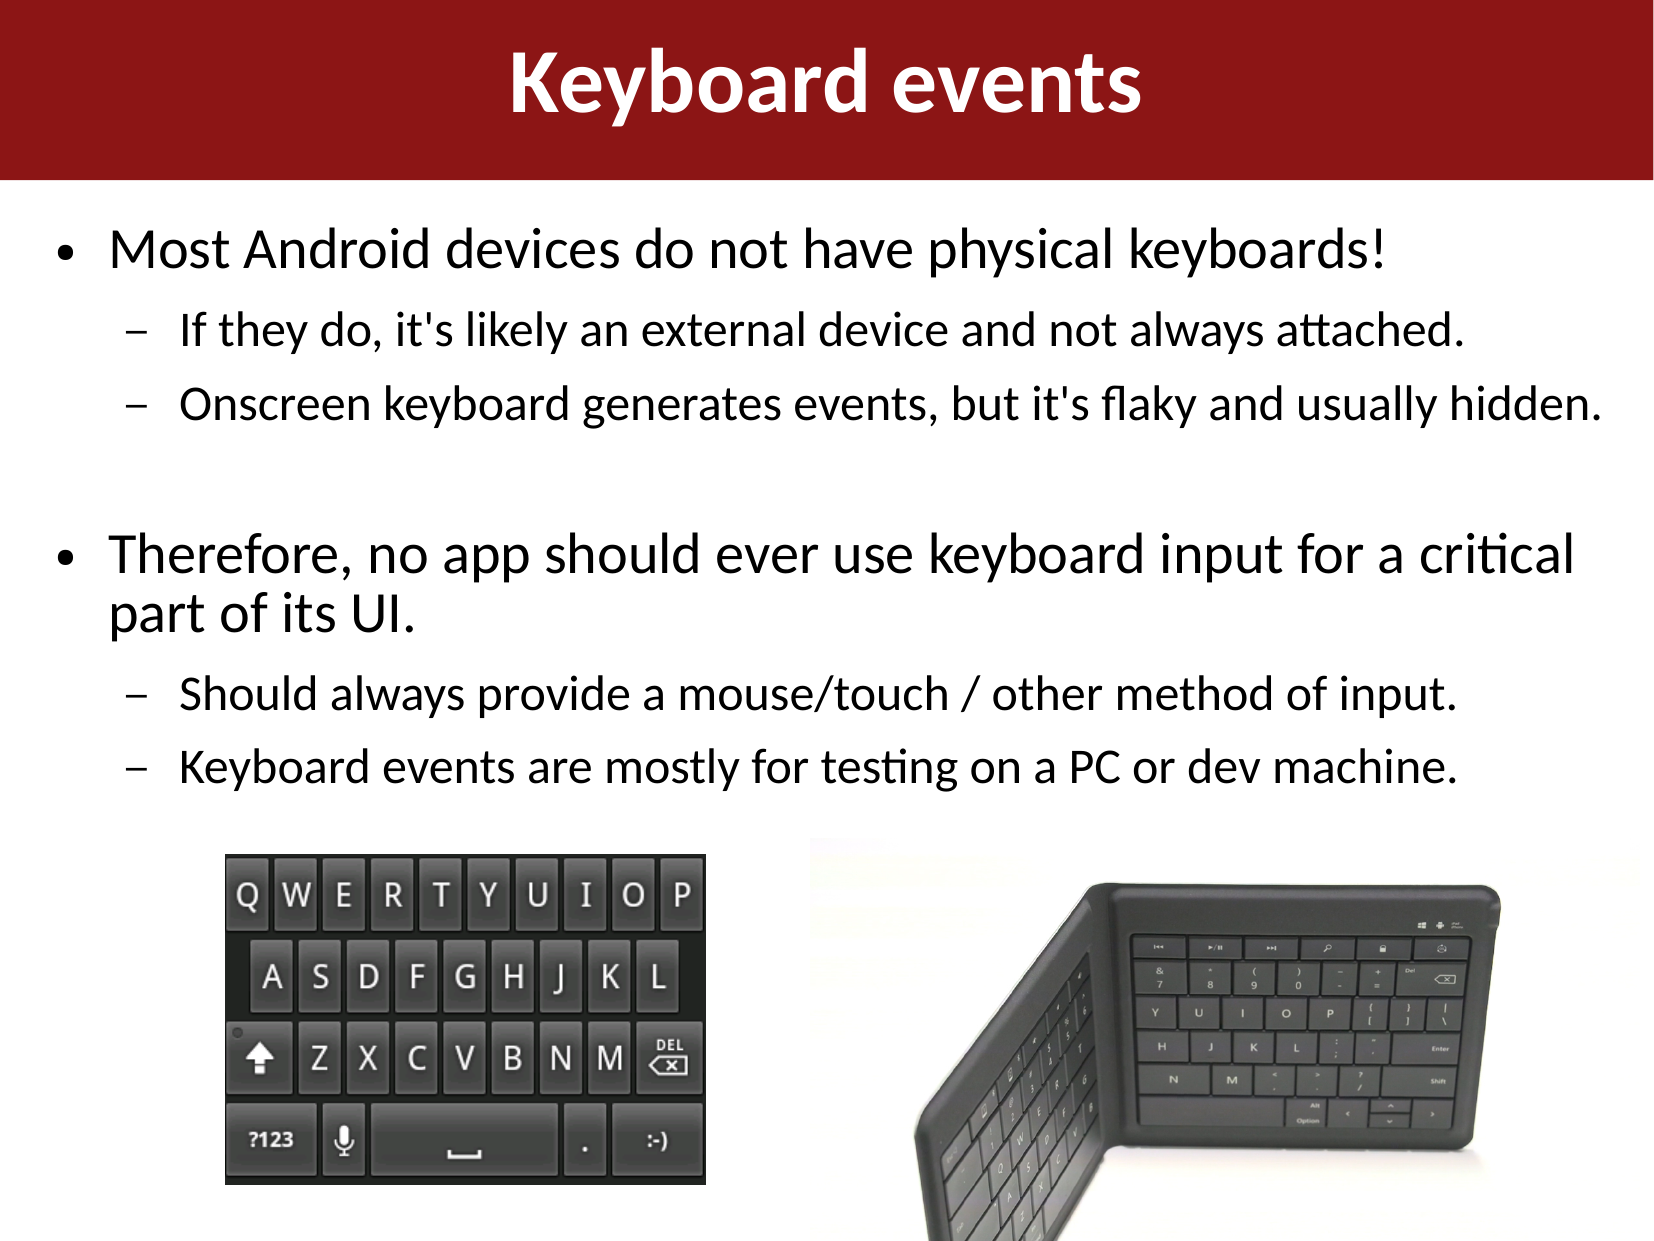

# Keyboard events
Most Android devices do not have physical keyboards!
If they do, it's likely an external device and not always attached.
Onscreen keyboard generates events, but it's flaky and usually hidden.
Therefore, no app should ever use keyboard input for a critical part of its UI.
Should always provide a mouse/touch / other method of input.
Keyboard events are mostly for testing on a PC or dev machine.